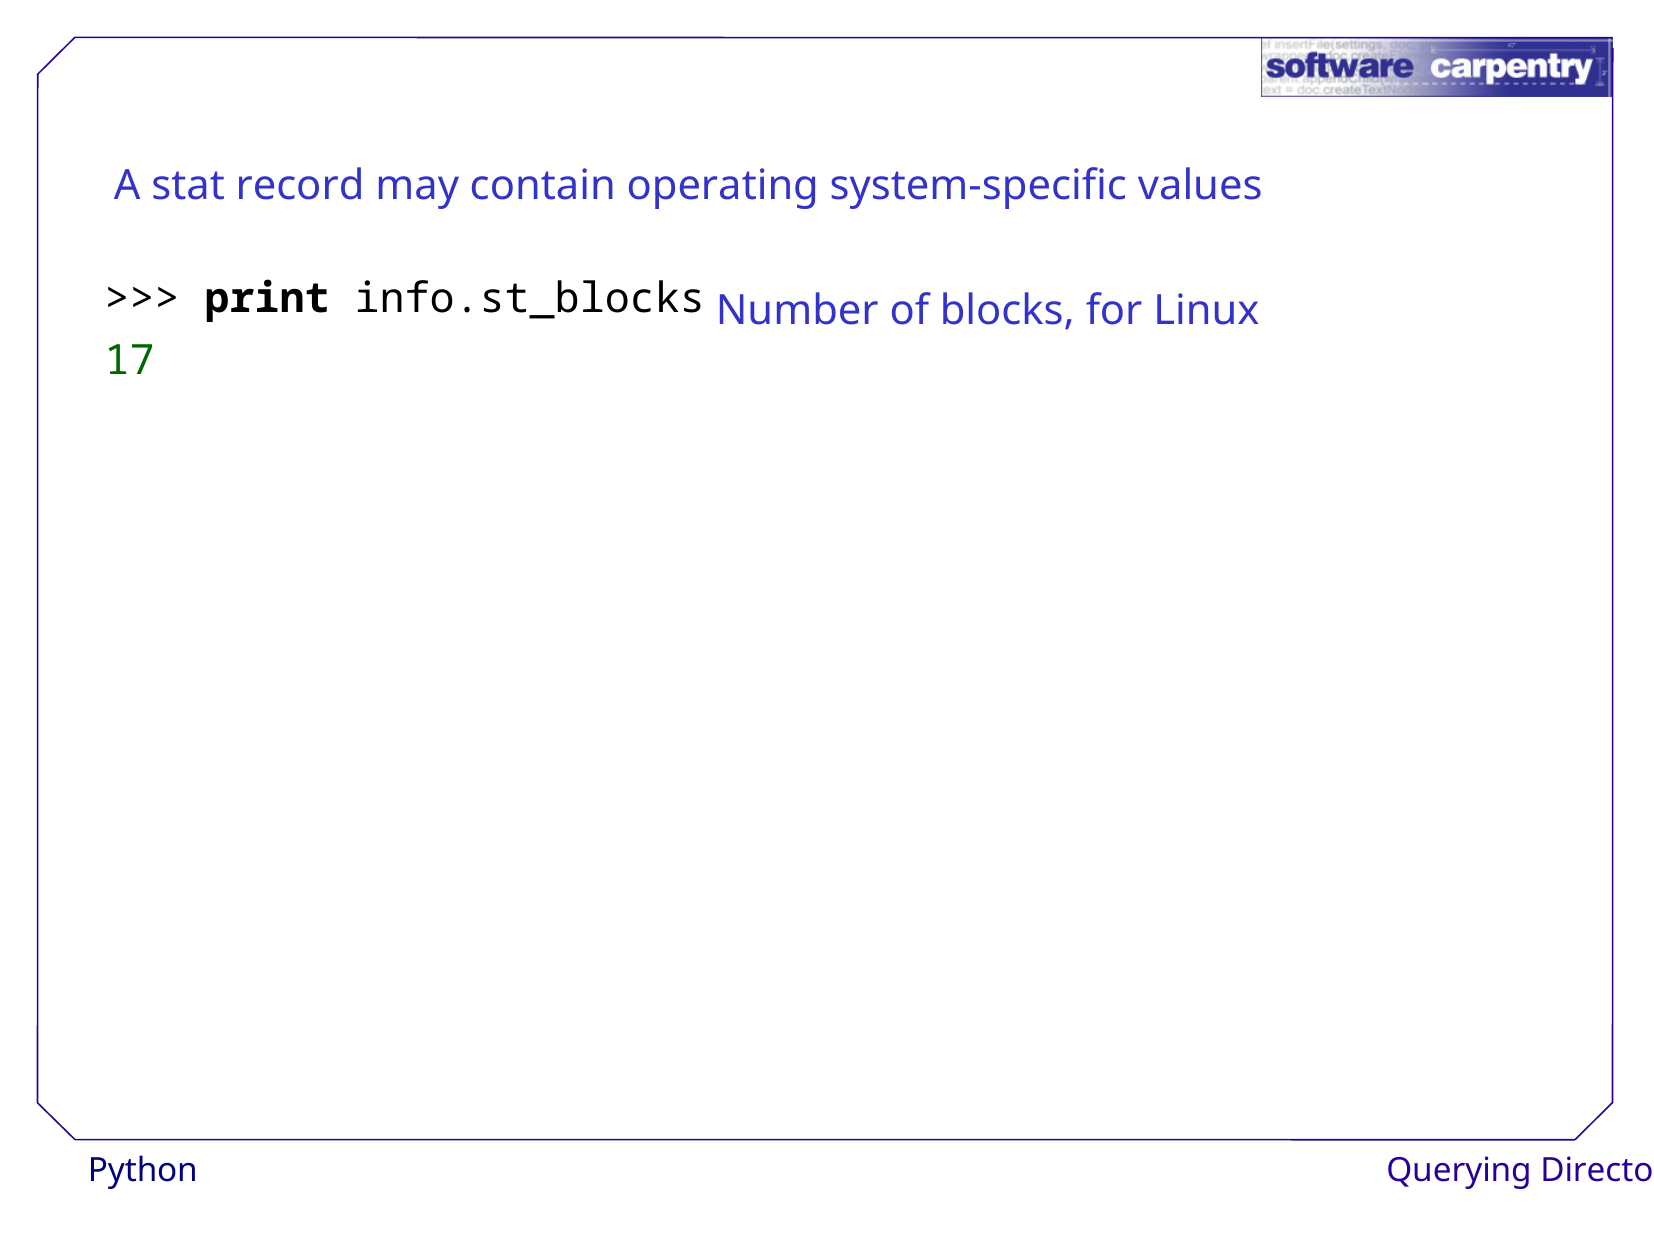

>>> print info.st_blocks
17
A stat record may contain operating system-specific values
 Number of blocks, for Linux